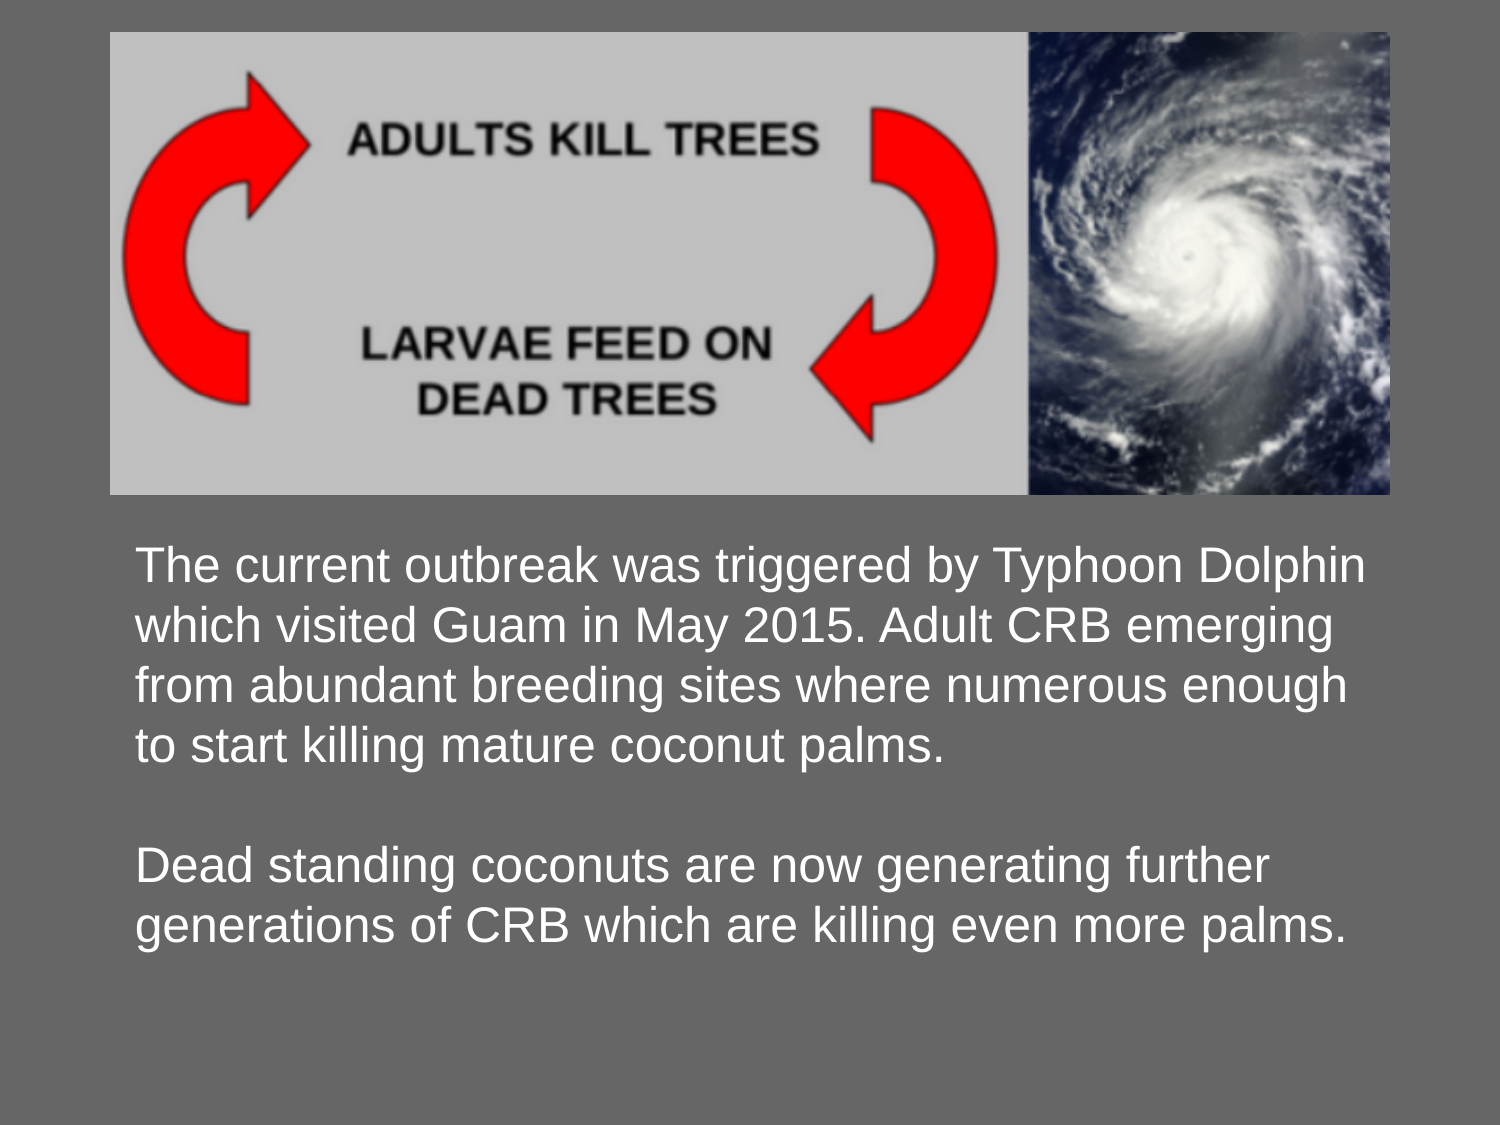

The current outbreak was triggered by Typhoon Dolphin which visited Guam in May 2015. Adult CRB emerging from abundant breeding sites where numerous enough to start killing mature coconut palms.
Dead standing coconuts are now generating further generations of CRB which are killing even more palms.